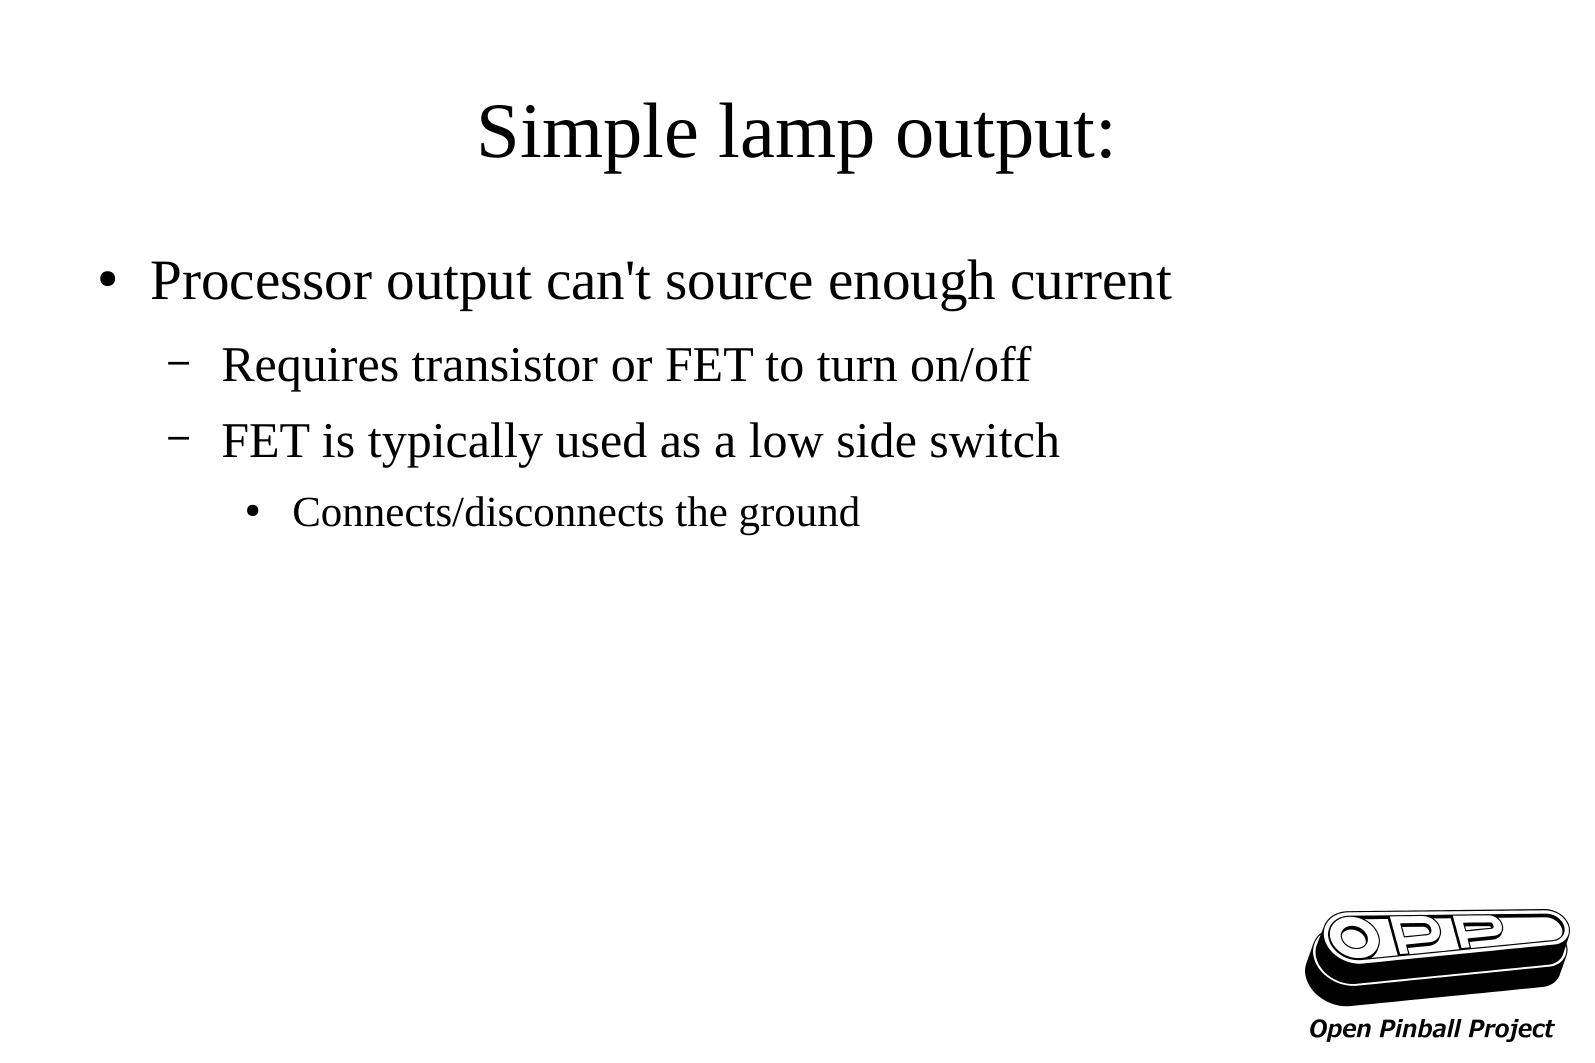

# Simple lamp output:
Processor output can't source enough current
Requires transistor or FET to turn on/off
FET is typically used as a low side switch
Connects/disconnects the ground